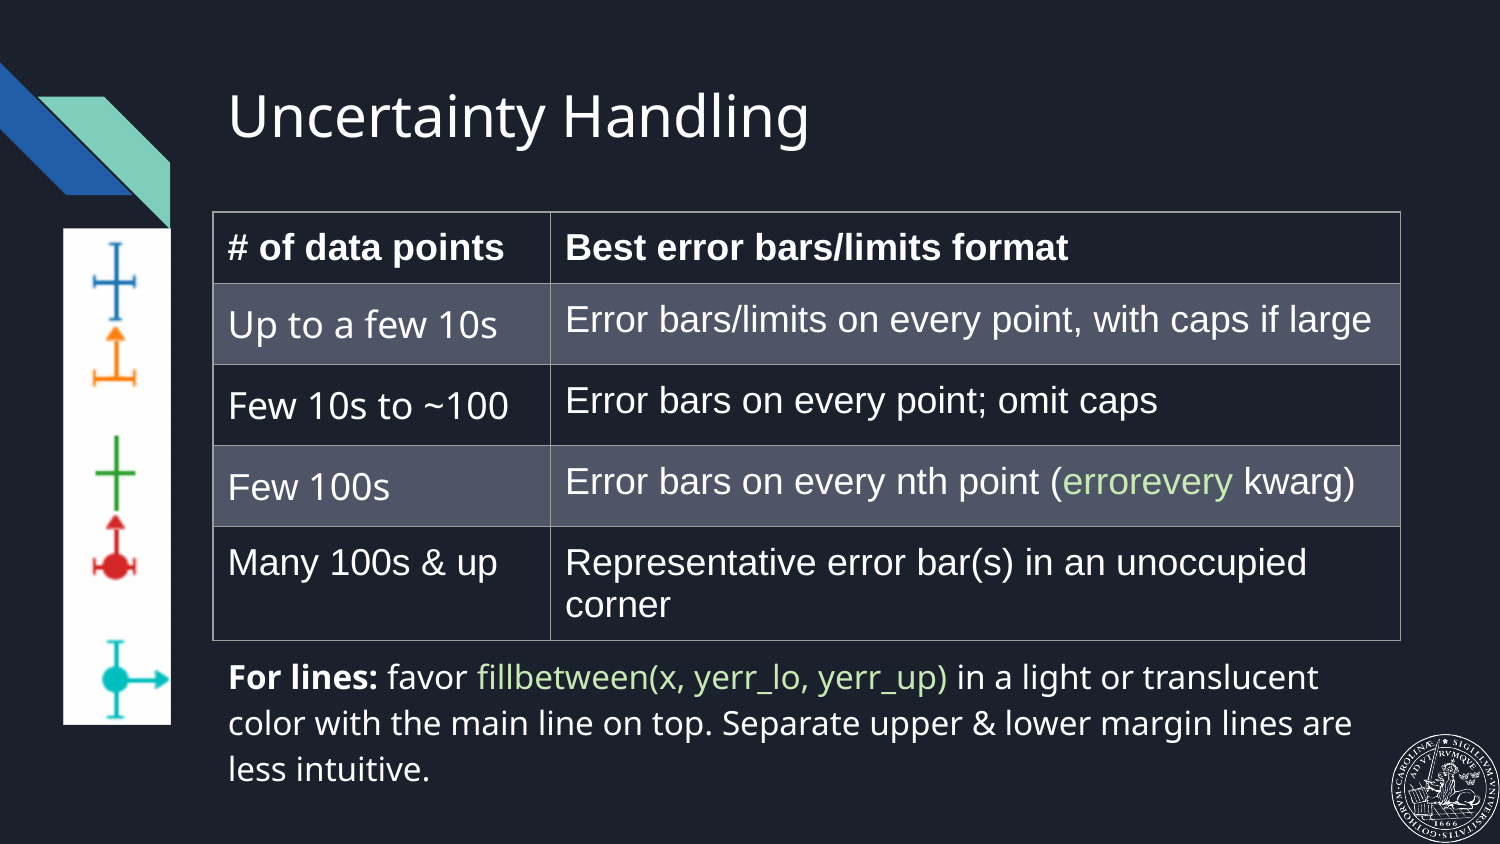

# Uncertainty Handling
| # of data points | Best error bars/limits format |
| --- | --- |
| Up to a few 10s | Error bars/limits on every point, with caps if large |
| Few 10s to ~100 | Error bars on every point; omit caps |
| Few 100s | Error bars on every nth point (errorevery kwarg) |
| Many 100s & up | Representative error bar(s) in an unoccupied corner |
For lines: favor fillbetween(x, yerr_lo, yerr_up) in a light or translucent color with the main line on top. Separate upper & lower margin lines are less intuitive.